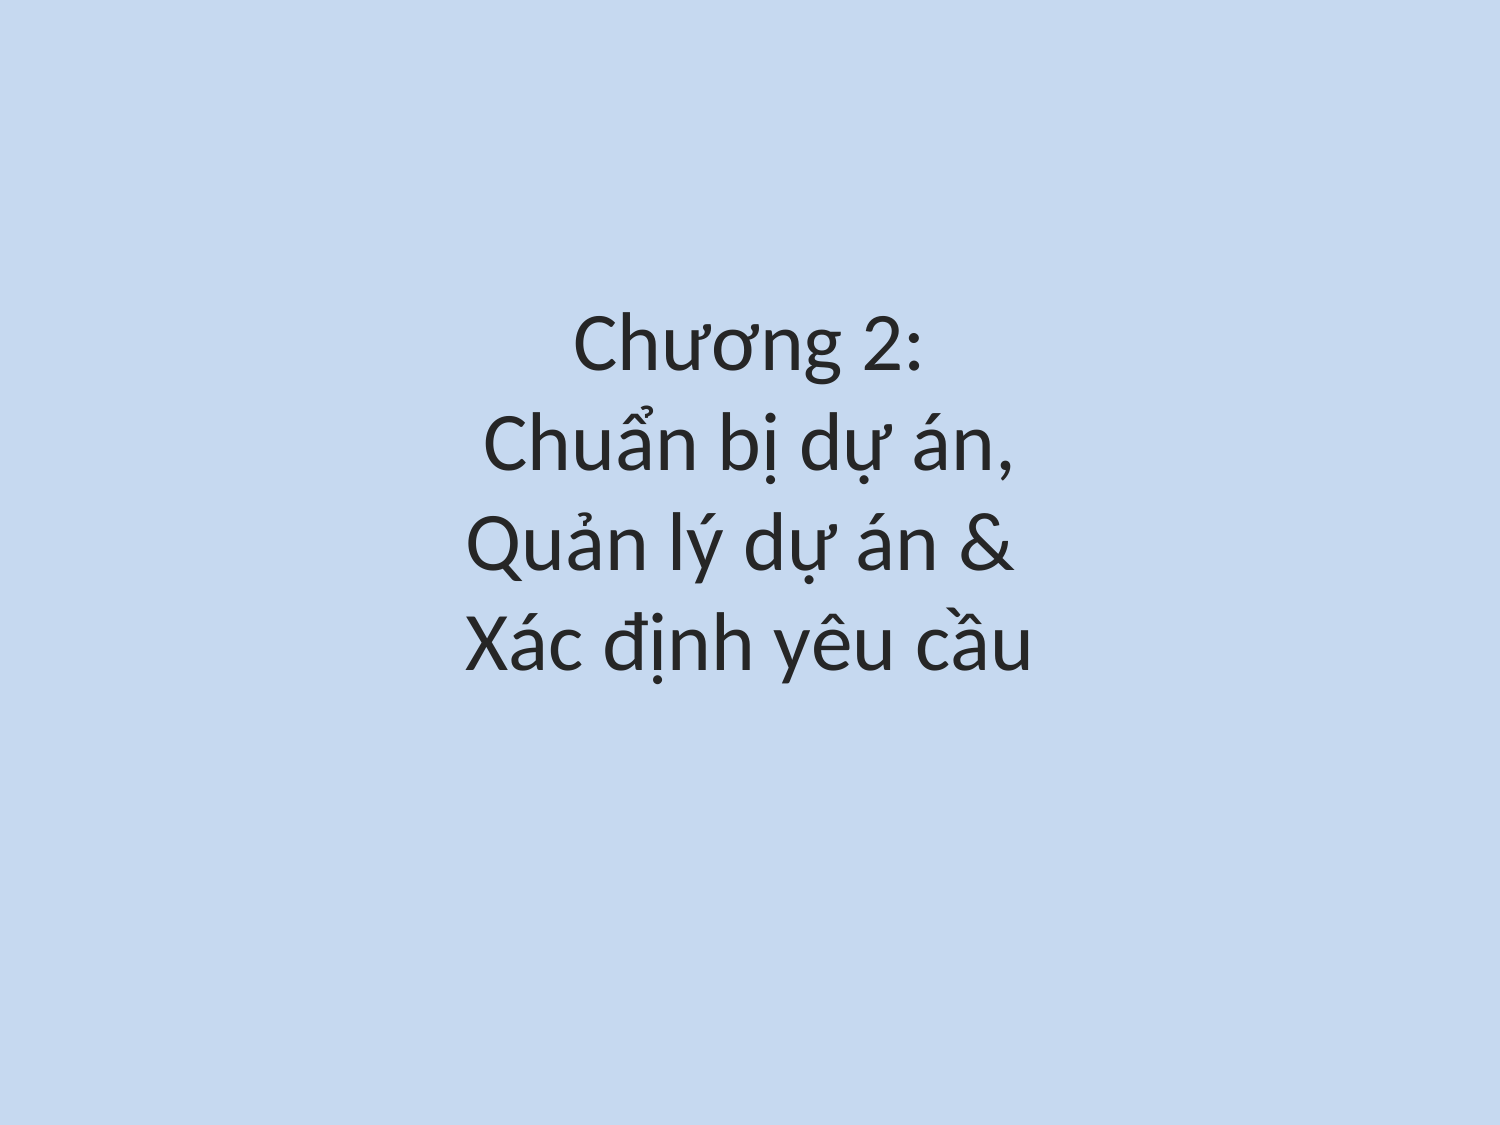

# Chương 2: Chuẩn bị dự án, Quản lý dự án & Xác định yêu cầu